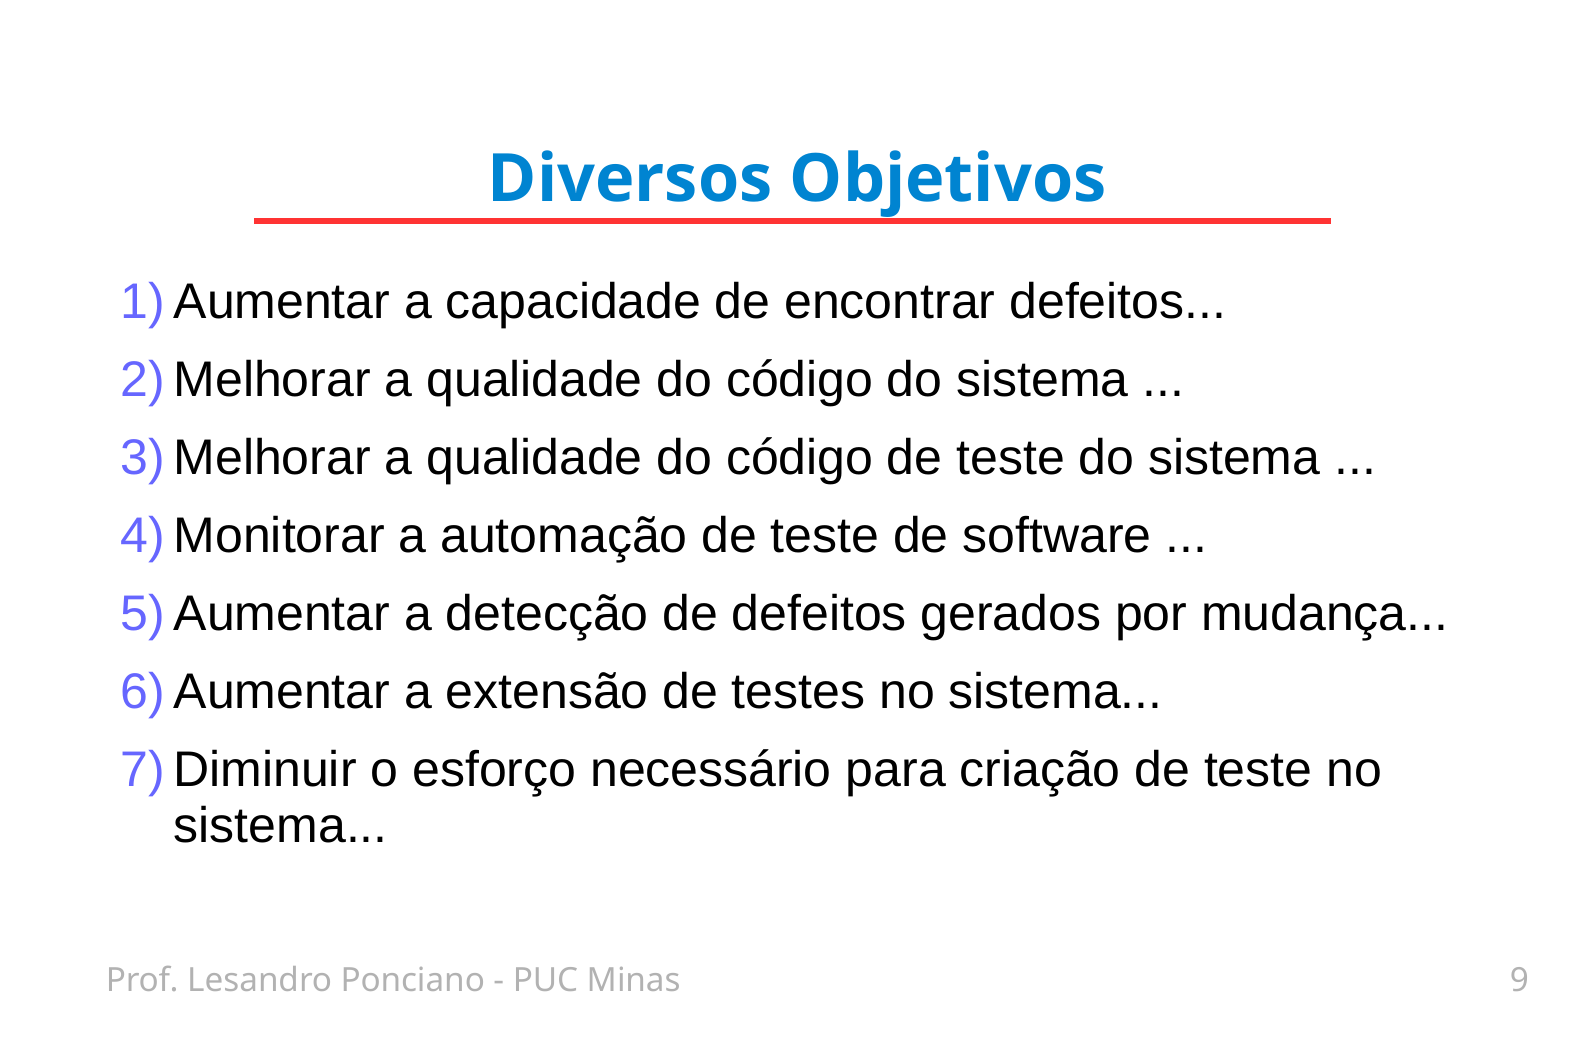

# Diversos Objetivos
Aumentar a capacidade de encontrar defeitos...
Melhorar a qualidade do código do sistema ...
Melhorar a qualidade do código de teste do sistema ...
Monitorar a automação de teste de software ...
Aumentar a detecção de defeitos gerados por mudança...
Aumentar a extensão de testes no sistema...
Diminuir o esforço necessário para criação de teste no sistema...
Prof. Lesandro Ponciano - PUC Minas
9